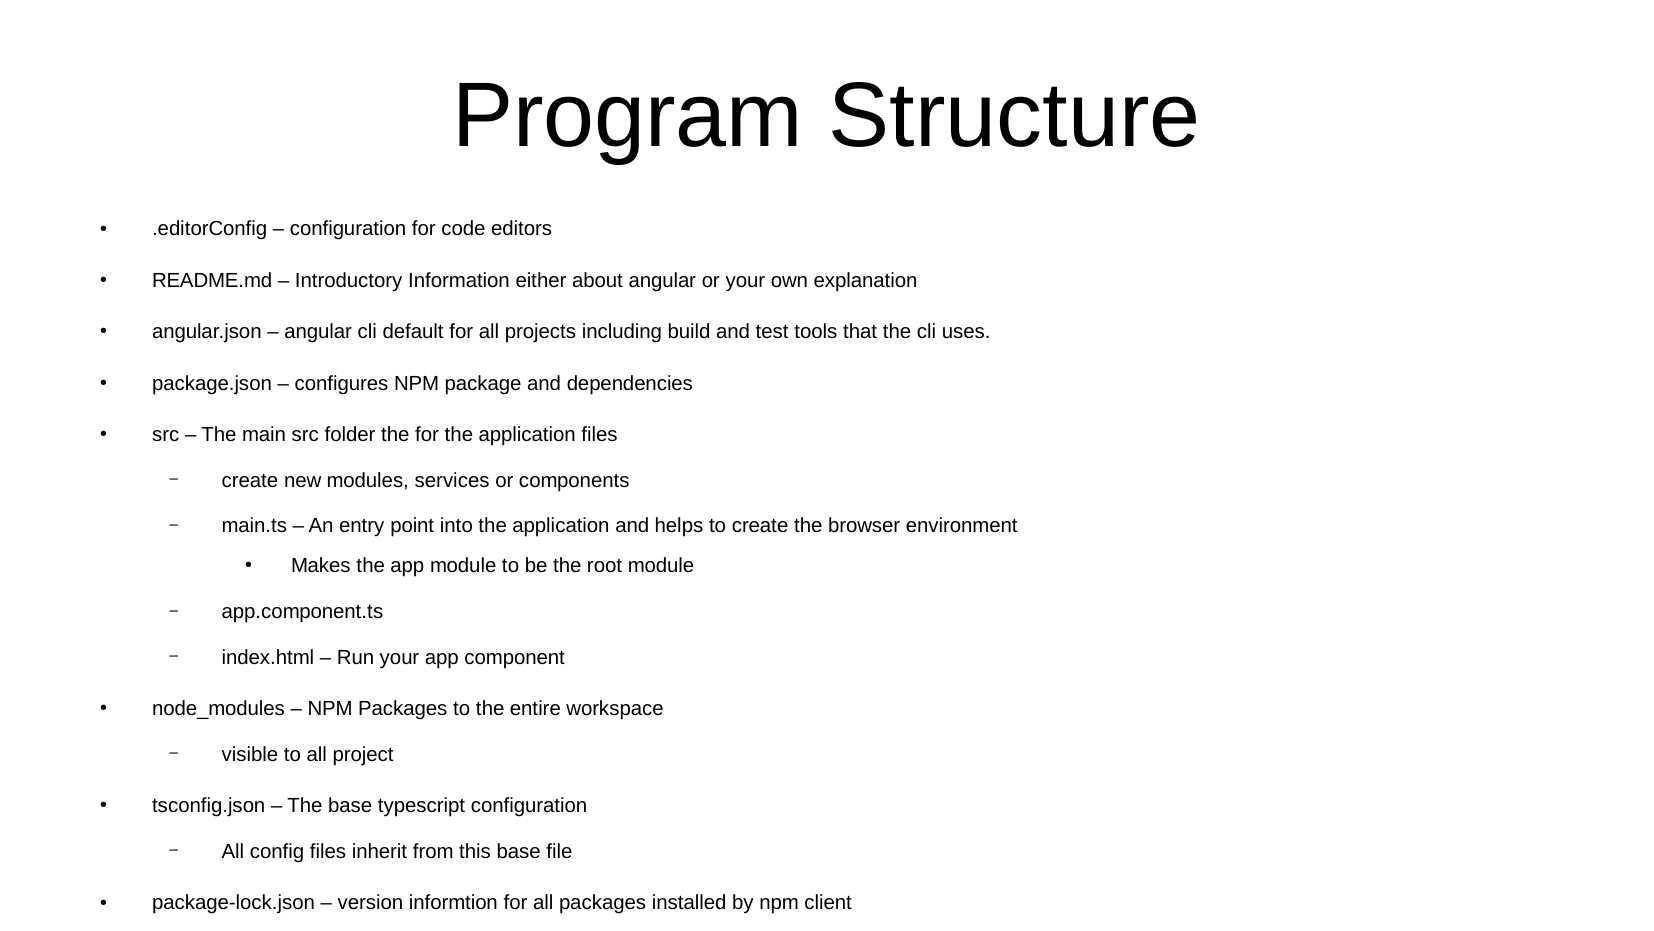

# Program Structure
.editorConfig – configuration for code editors
README.md – Introductory Information either about angular or your own explanation
angular.json – angular cli default for all projects including build and test tools that the cli uses.
package.json – configures NPM package and dependencies
src – The main src folder the for the application files
create new modules, services or components
main.ts – An entry point into the application and helps to create the browser environment
Makes the app module to be the root module
app.component.ts
index.html – Run your app component
node_modules – NPM Packages to the entire workspace
visible to all project
tsconfig.json – The base typescript configuration
All config files inherit from this base file
package-lock.json – version informtion for all packages installed by npm client